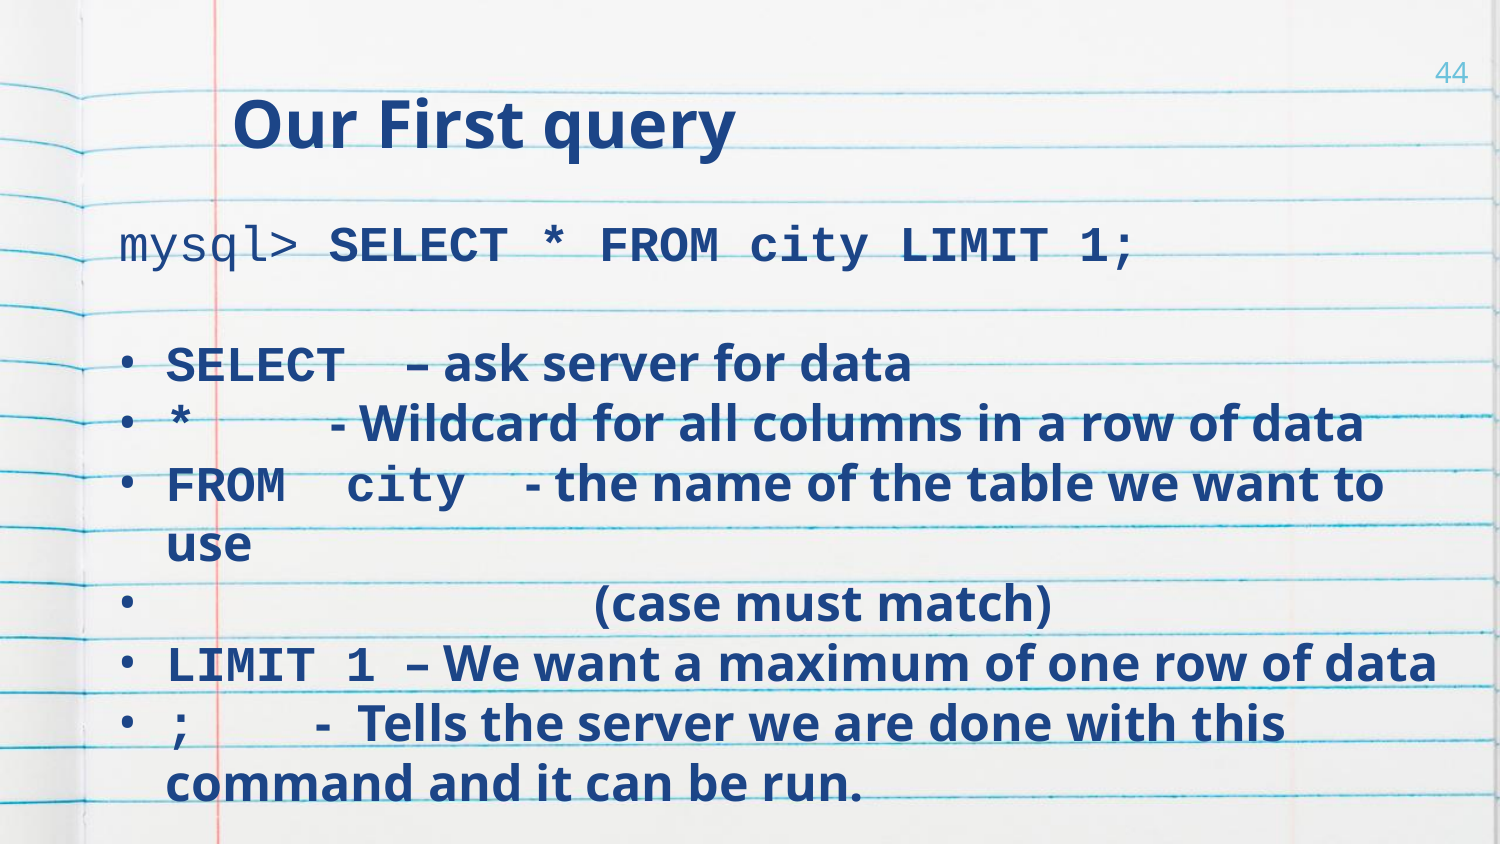

# Our First query
mysql> SELECT * FROM city LIMIT 1;
SELECT – ask server for data
*	 - Wildcard for all columns in a row of data
FROM	 city - the name of the table we want to use
 (case must match)
LIMIT 1 – We want a maximum of one row of data
; 	- Tells the server we are done with this command and it can be run.